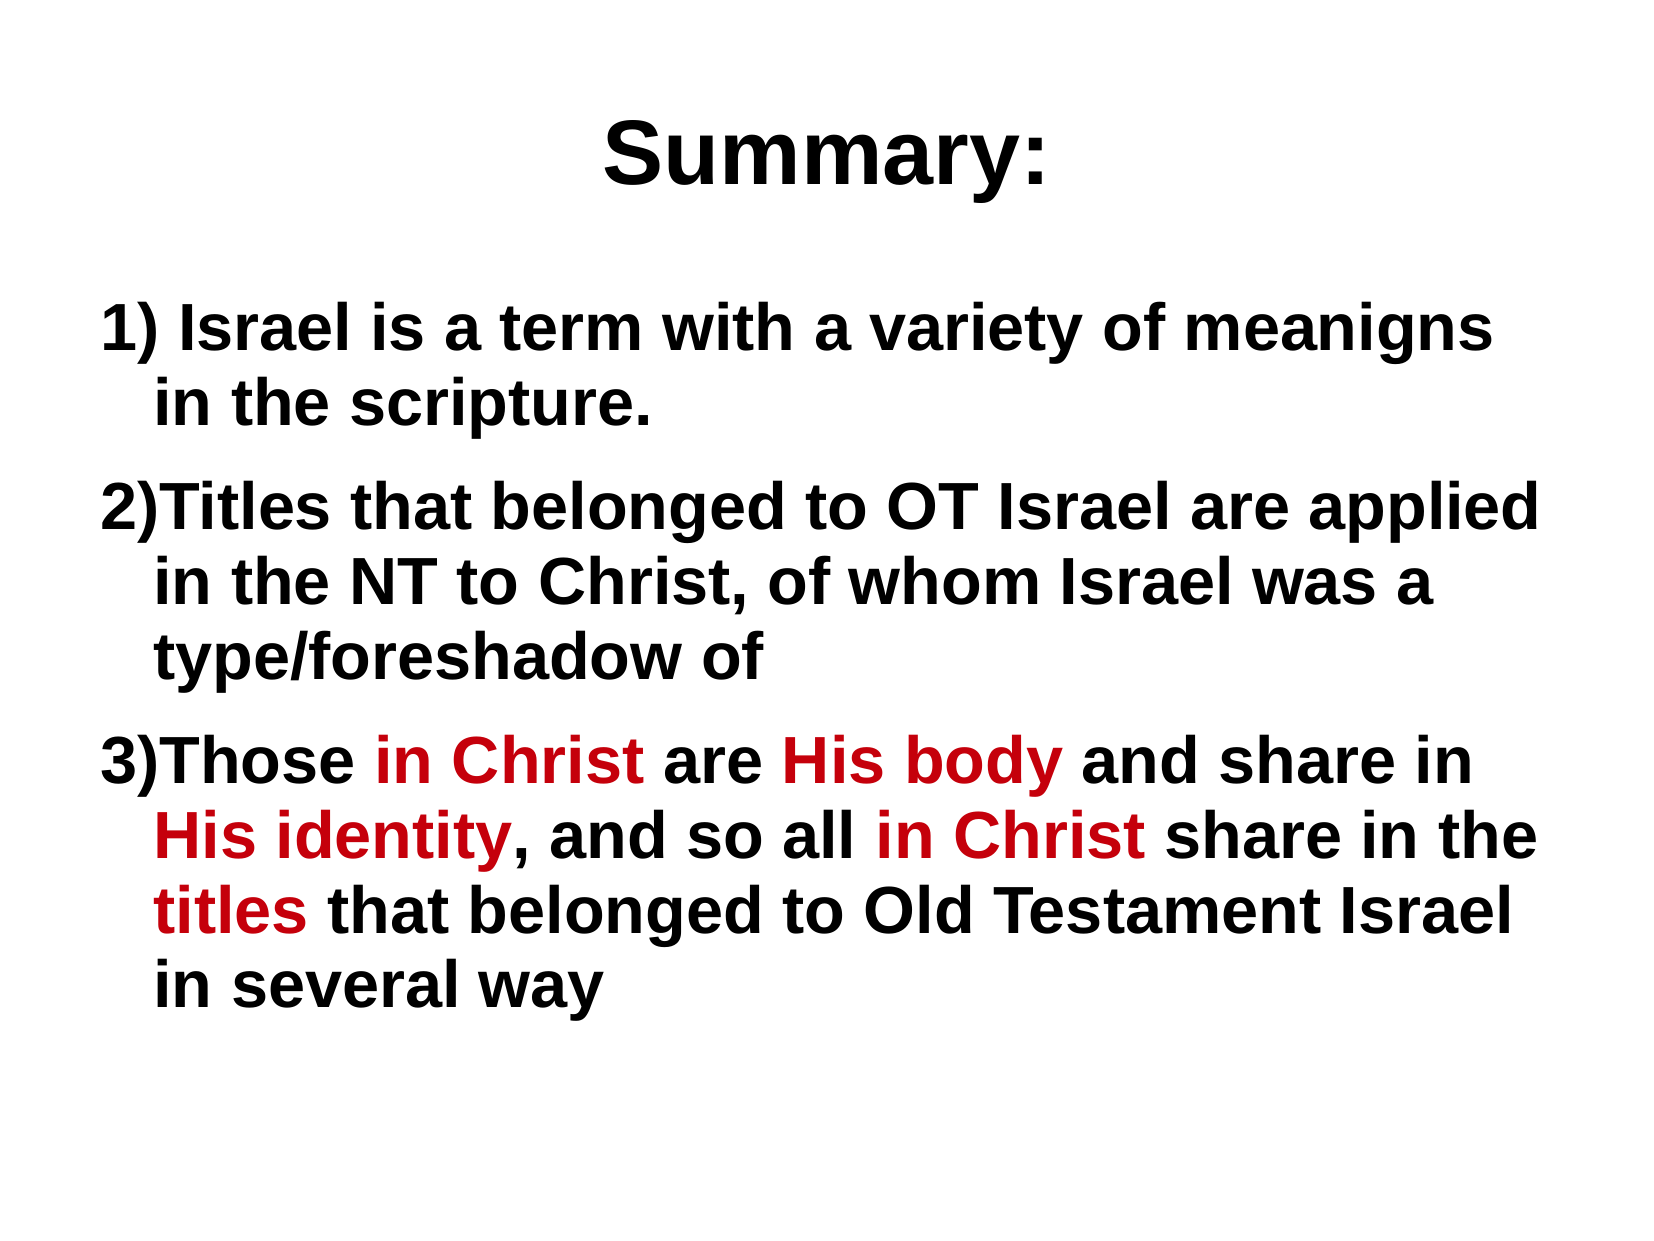

# Summary:
 Israel is a term with a variety of meanigns in the scripture.
Titles that belonged to OT Israel are applied in the NT to Christ, of whom Israel was a type/foreshadow of
Those in Christ are His body and share in His identity, and so all in Christ share in the titles that belonged to Old Testament Israel in several way